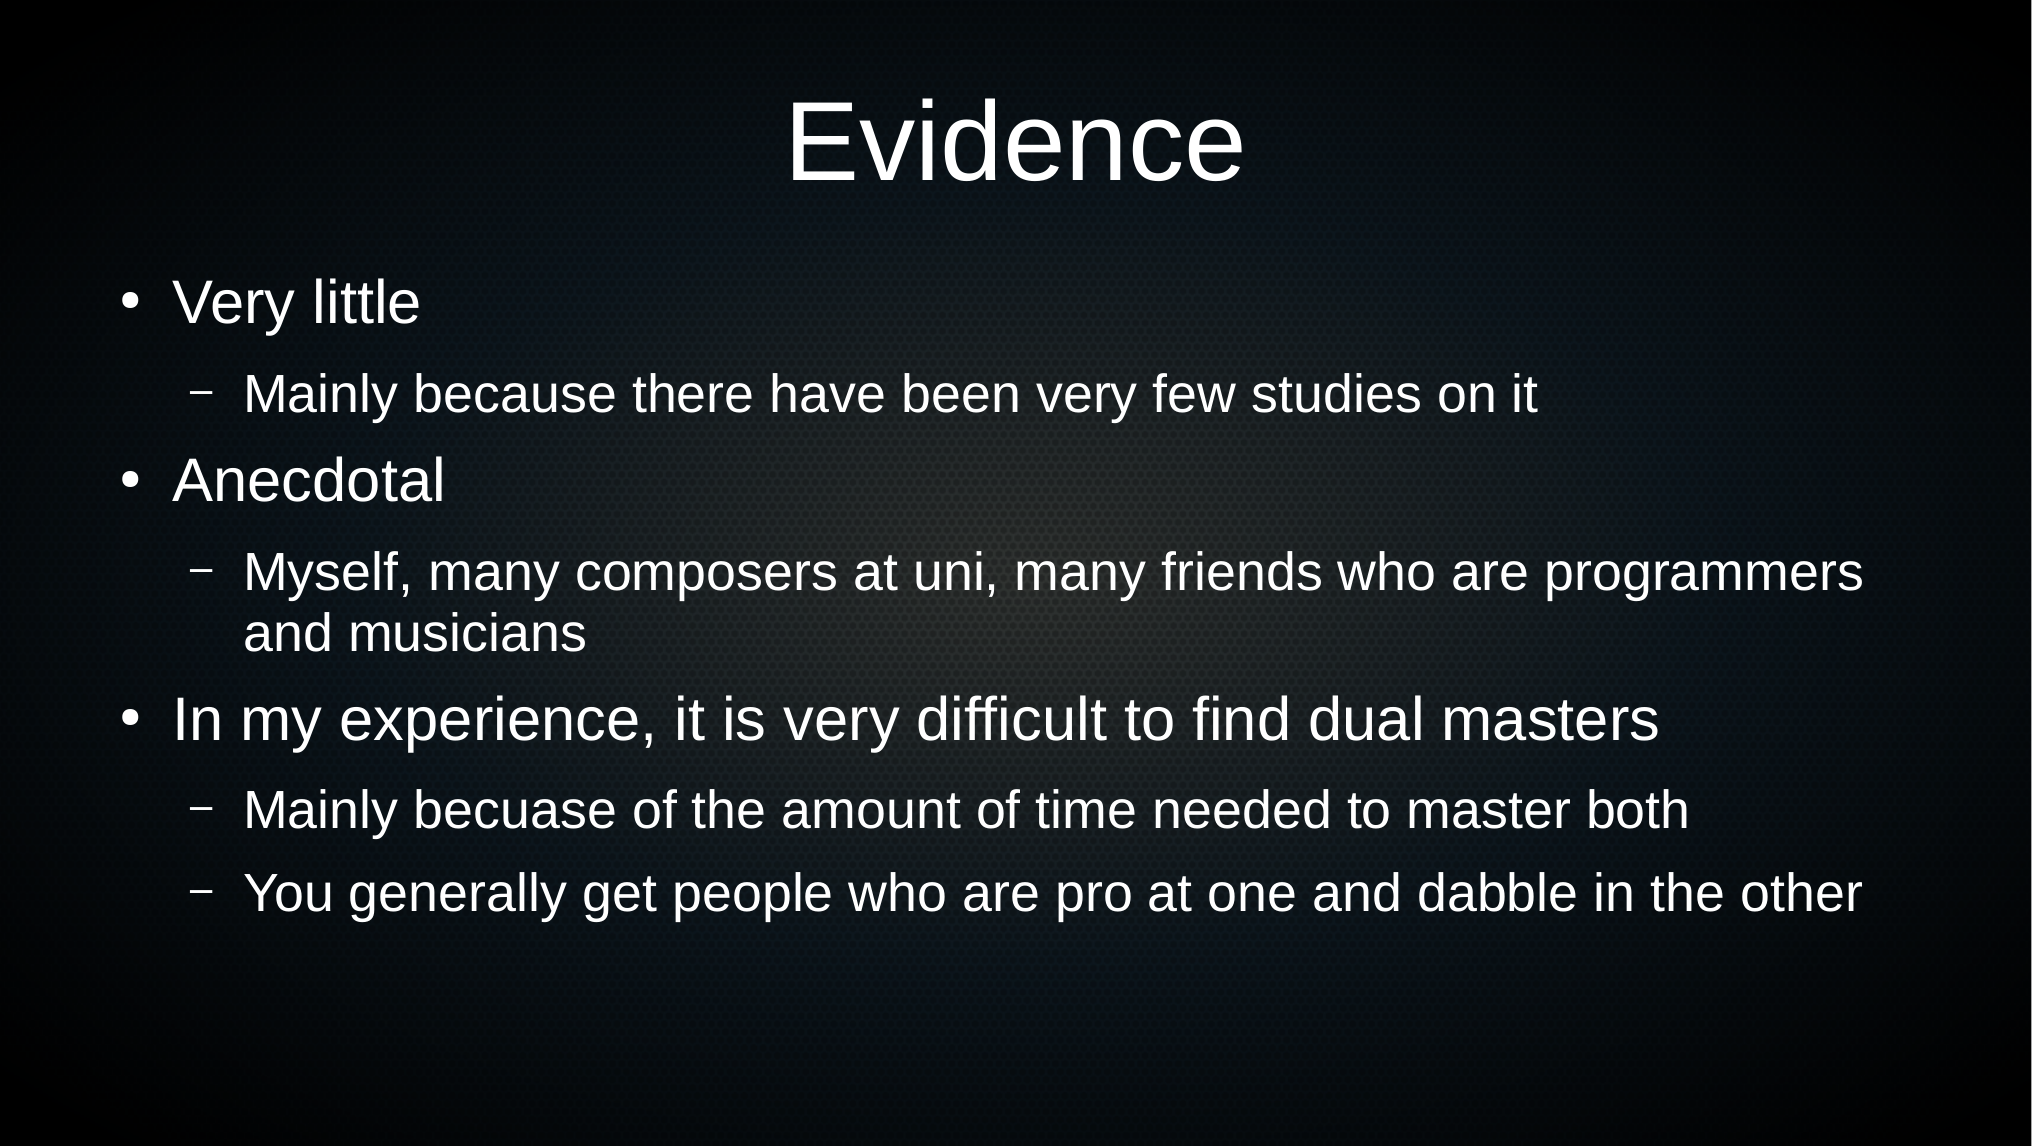

# Evidence
Very little
Mainly because there have been very few studies on it
Anecdotal
Myself, many composers at uni, many friends who are programmers and musicians
In my experience, it is very difficult to find dual masters
Mainly becuase of the amount of time needed to master both
You generally get people who are pro at one and dabble in the other